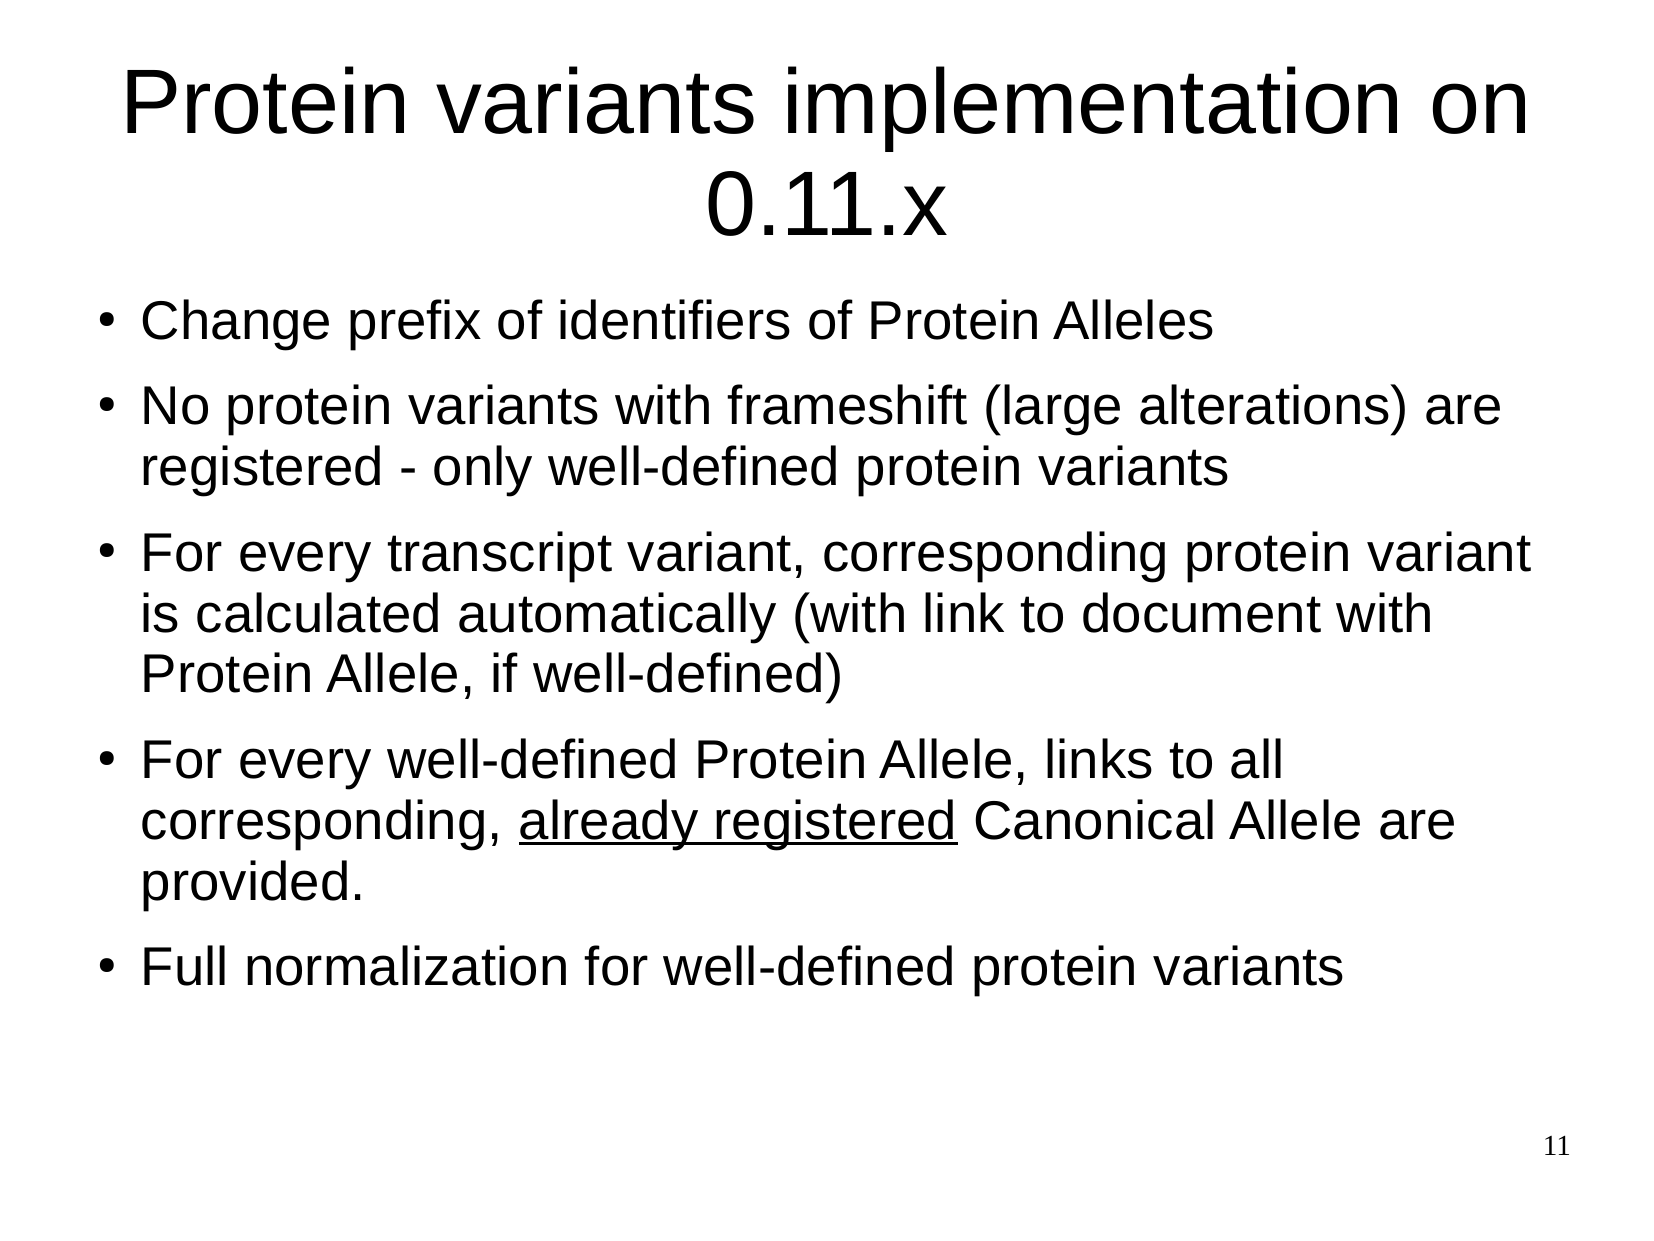

# Protein variants implementation on 0.11.x
Change prefix of identifiers of Protein Alleles
No protein variants with frameshift (large alterations) are registered - only well-defined protein variants
For every transcript variant, corresponding protein variant is calculated automatically (with link to document with Protein Allele, if well-defined)
For every well-defined Protein Allele, links to all corresponding, already registered Canonical Allele are provided.
Full normalization for well-defined protein variants
11